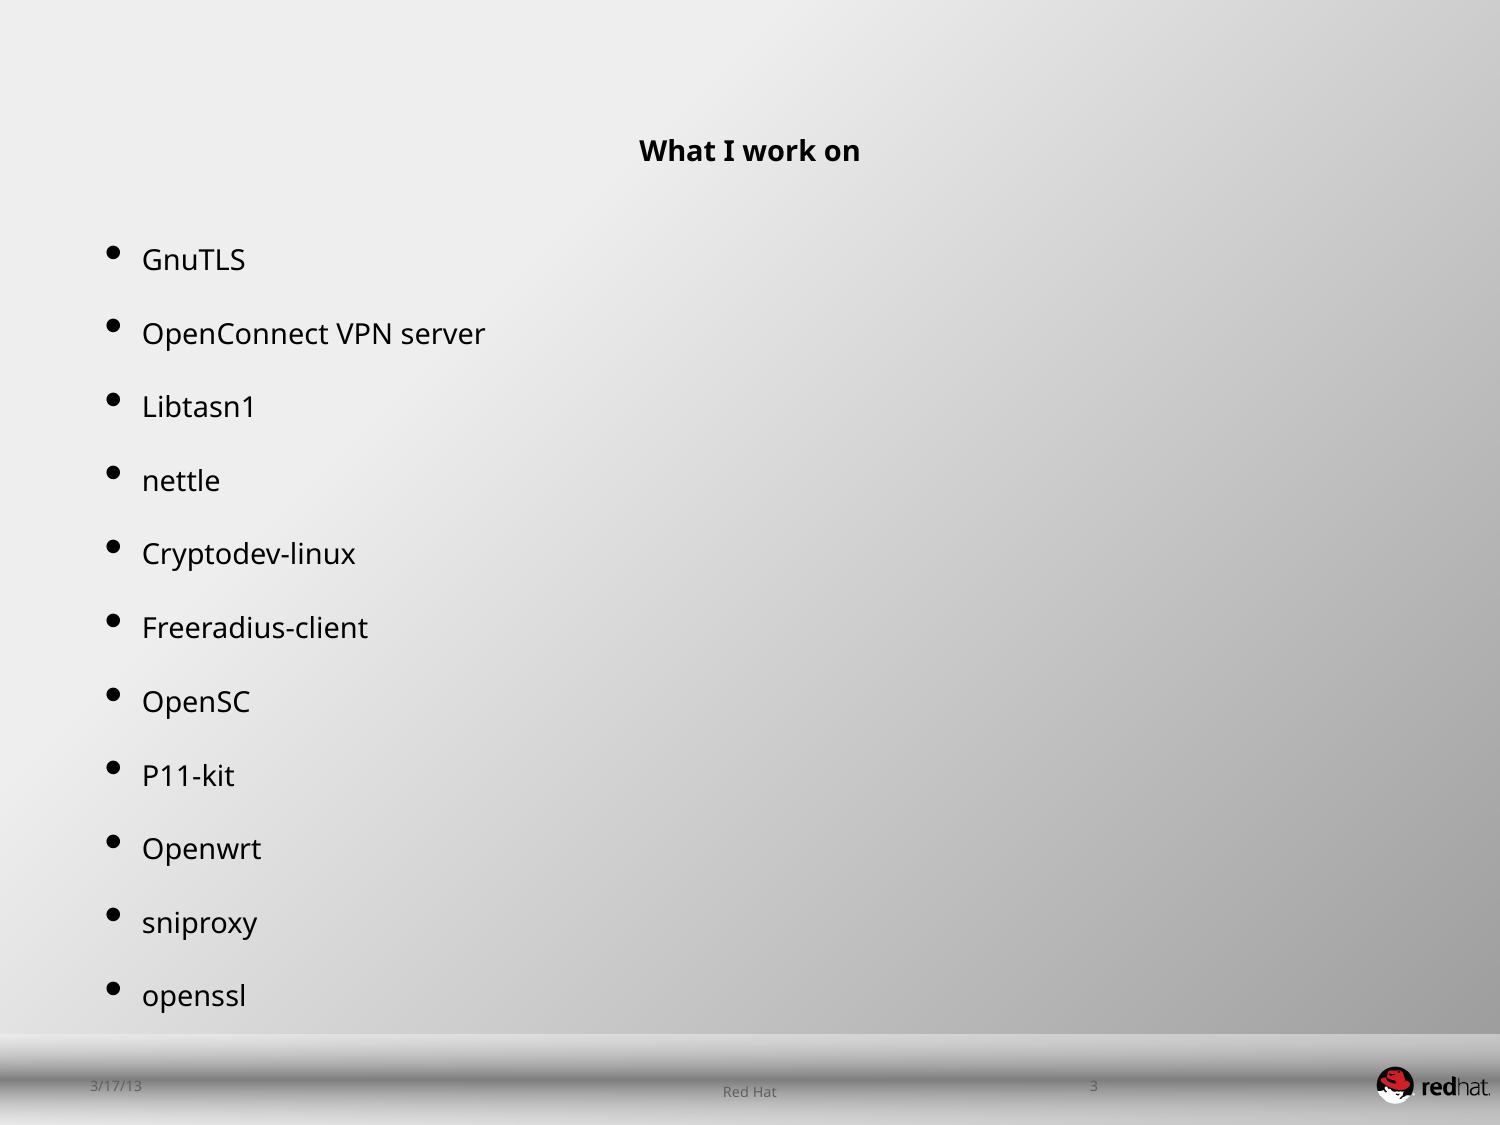

# What I work on
GnuTLS
OpenConnect VPN server
Libtasn1
nettle
Cryptodev-linux
Freeradius-client
OpenSC
P11-kit
Openwrt
sniproxy
openssl
3/17/13
Red Hat